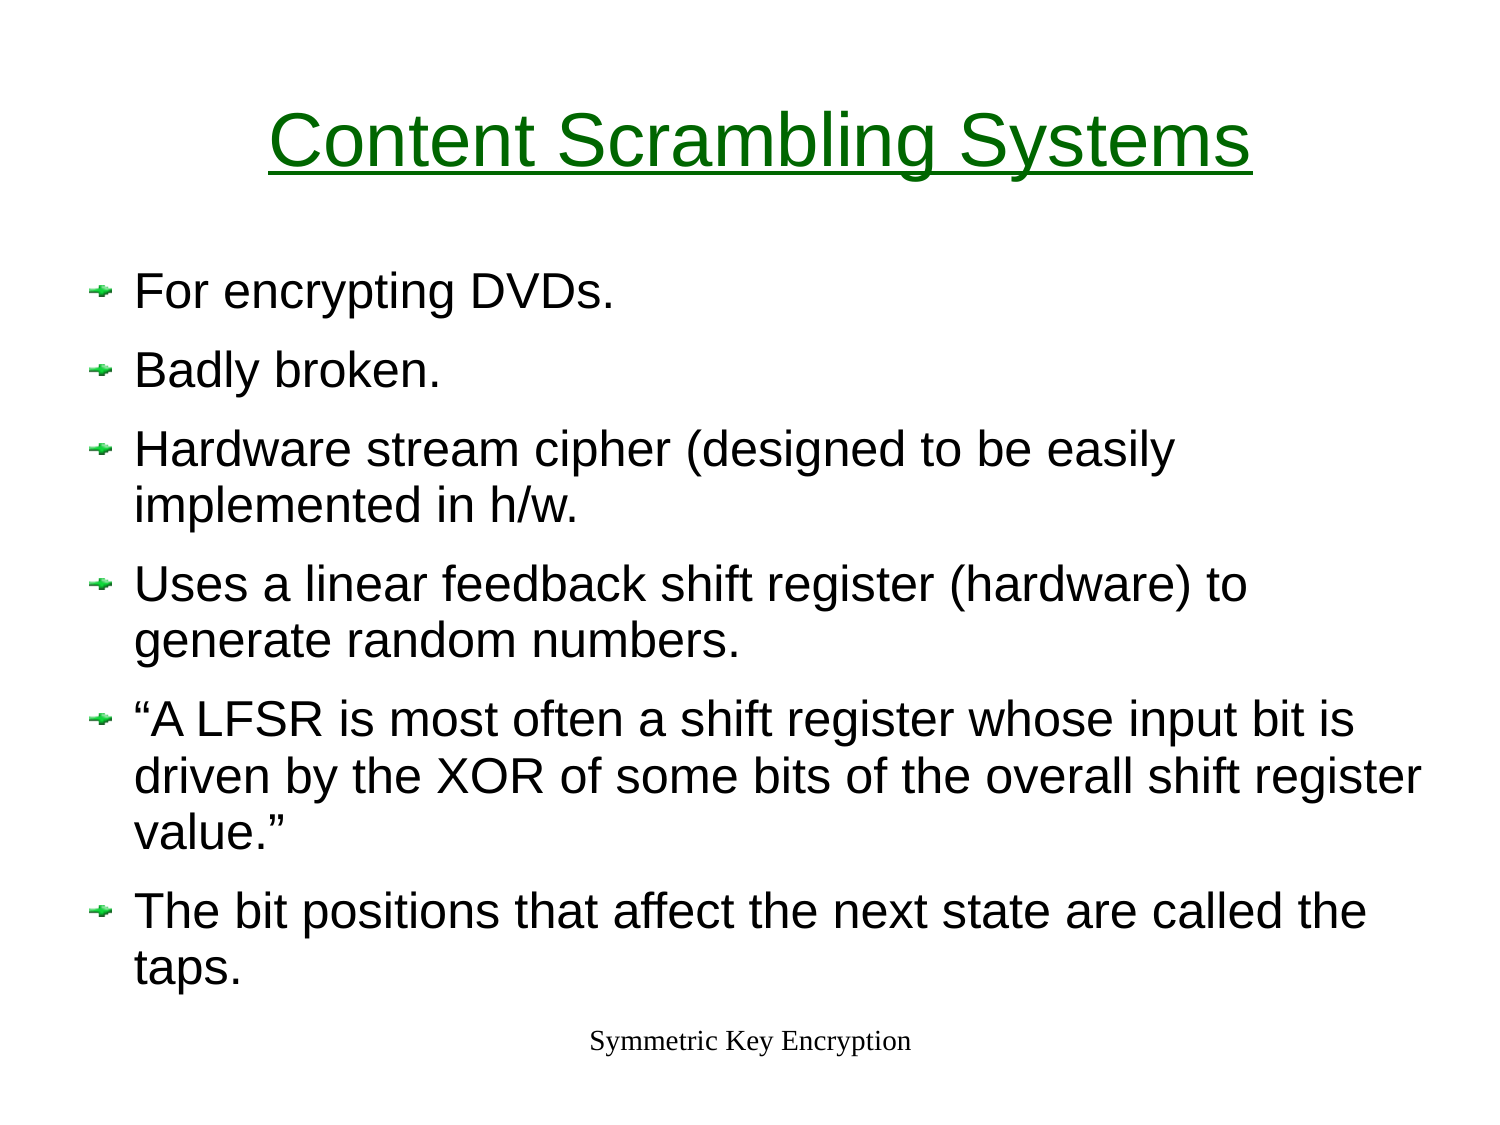

# Content Scrambling Systems
For encrypting DVDs.
Badly broken.
Hardware stream cipher (designed to be easily implemented in h/w.
Uses a linear feedback shift register (hardware) to generate random numbers.
“A LFSR is most often a shift register whose input bit is driven by the XOR of some bits of the overall shift register value.”
The bit positions that affect the next state are called the taps.
Symmetric Key Encryption